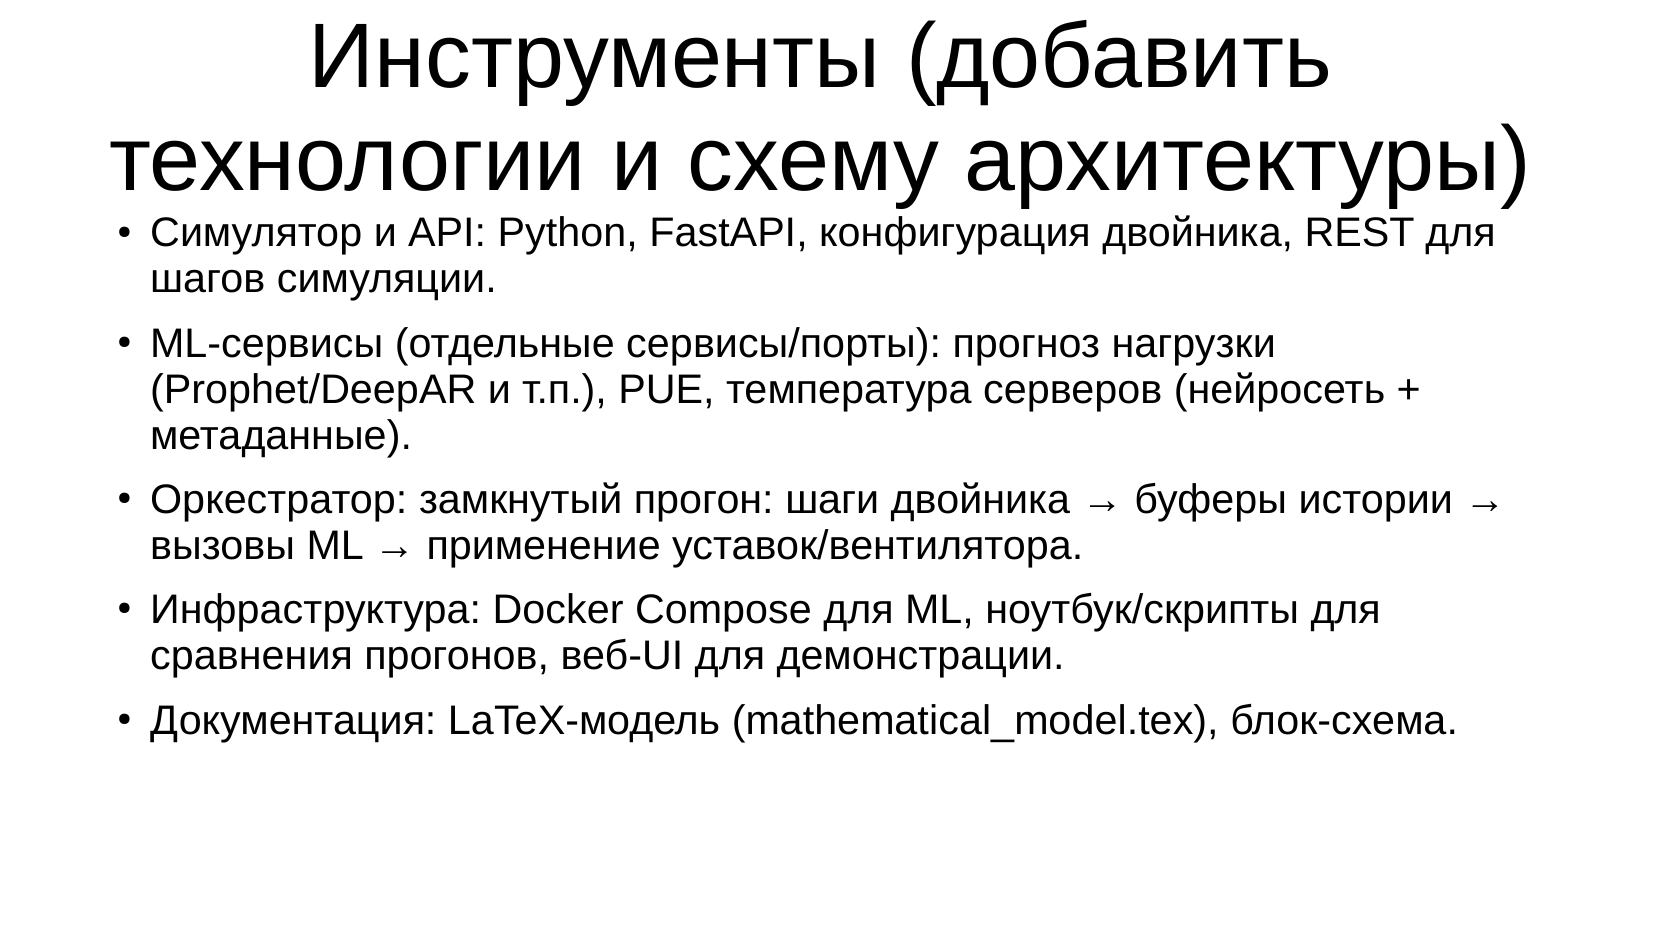

# Инструменты (добавить технологии и схему архитектуры)
Симулятор и API: Python, FastAPI, конфигурация двойника, REST для шагов симуляции.
ML-сервисы (отдельные сервисы/порты): прогноз нагрузки (Prophet/DeepAR и т.п.), PUE, температура серверов (нейросеть + метаданные).
Оркестратор: замкнутый прогон: шаги двойника → буферы истории → вызовы ML → применение уставок/вентилятора.
Инфраструктура: Docker Compose для ML, ноутбук/скрипты для сравнения прогонов, веб-UI для демонстрации.
Документация: LaTeX-модель (mathematical_model.tex), блок-схема.